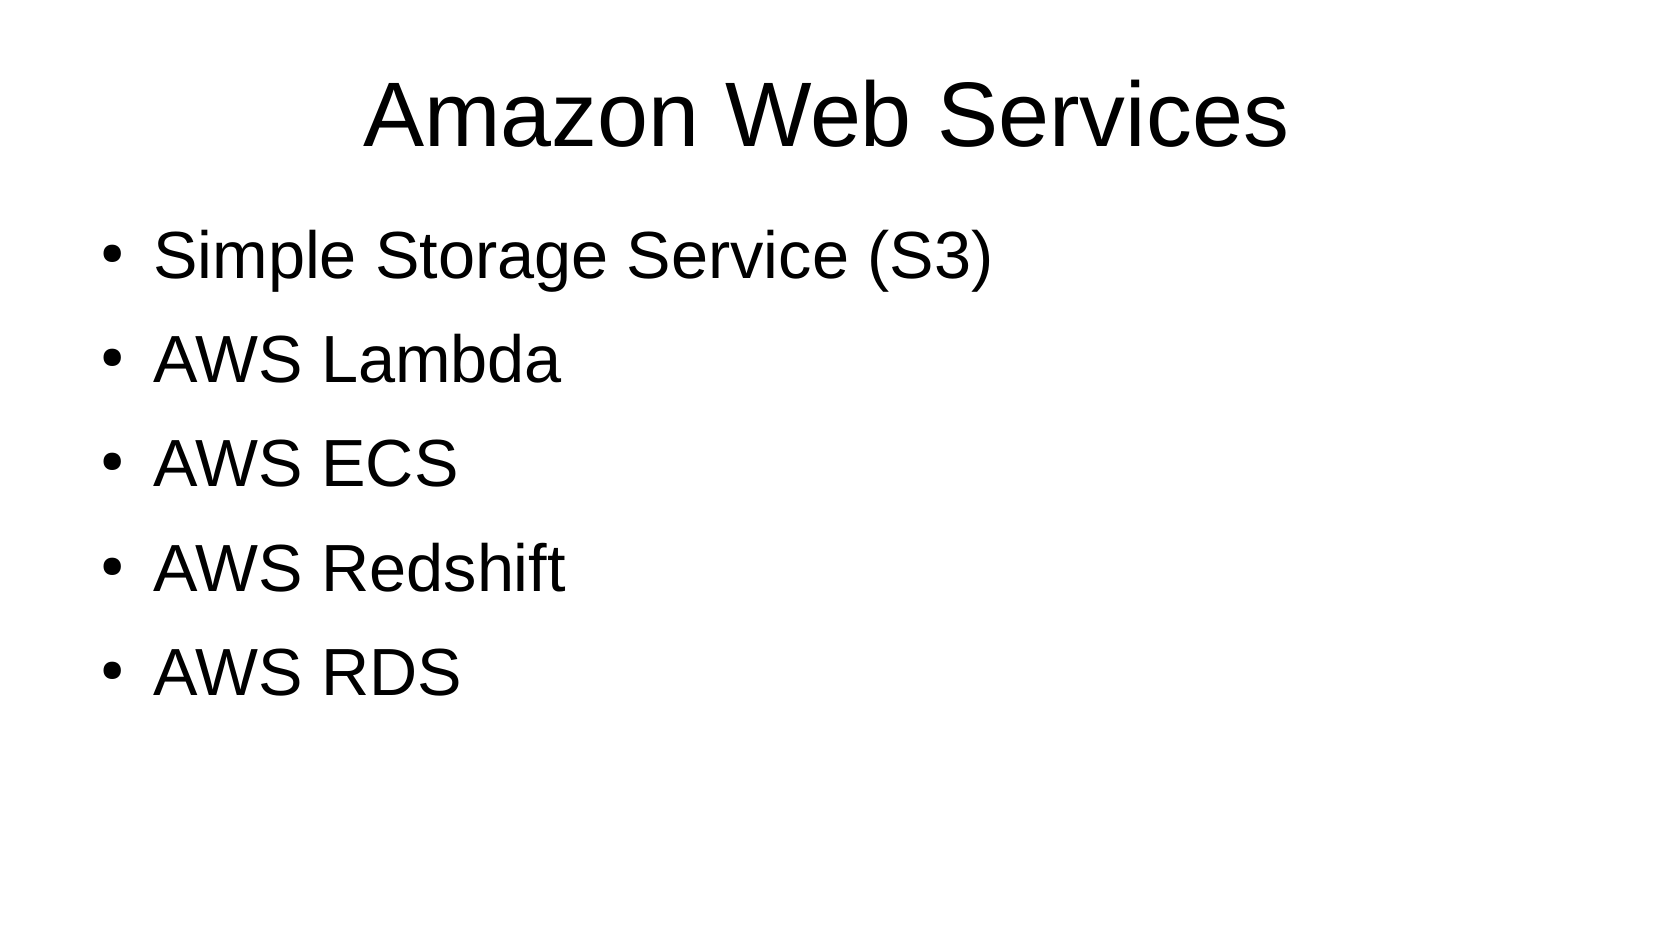

# Amazon Web Services
Simple Storage Service (S3)
AWS Lambda
AWS ECS
AWS Redshift
AWS RDS